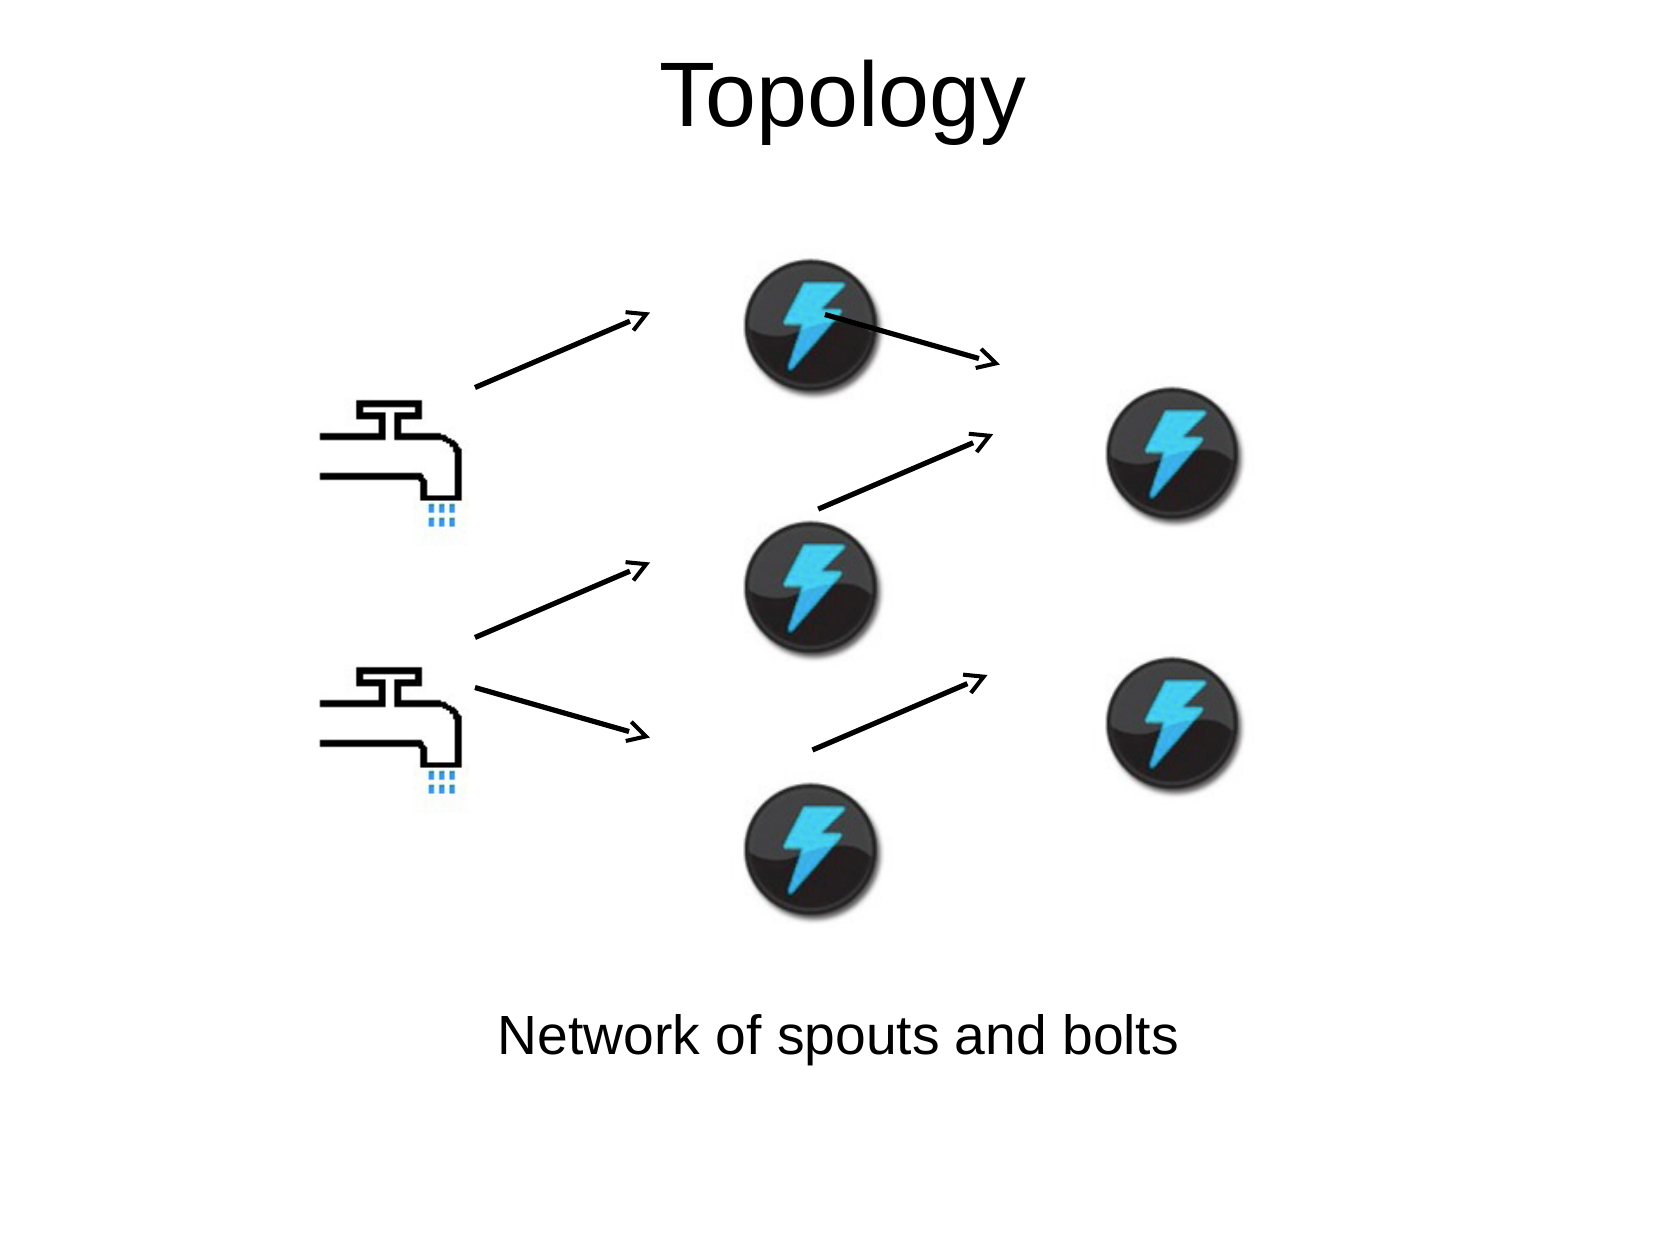

# Topology
Network of spouts and bolts